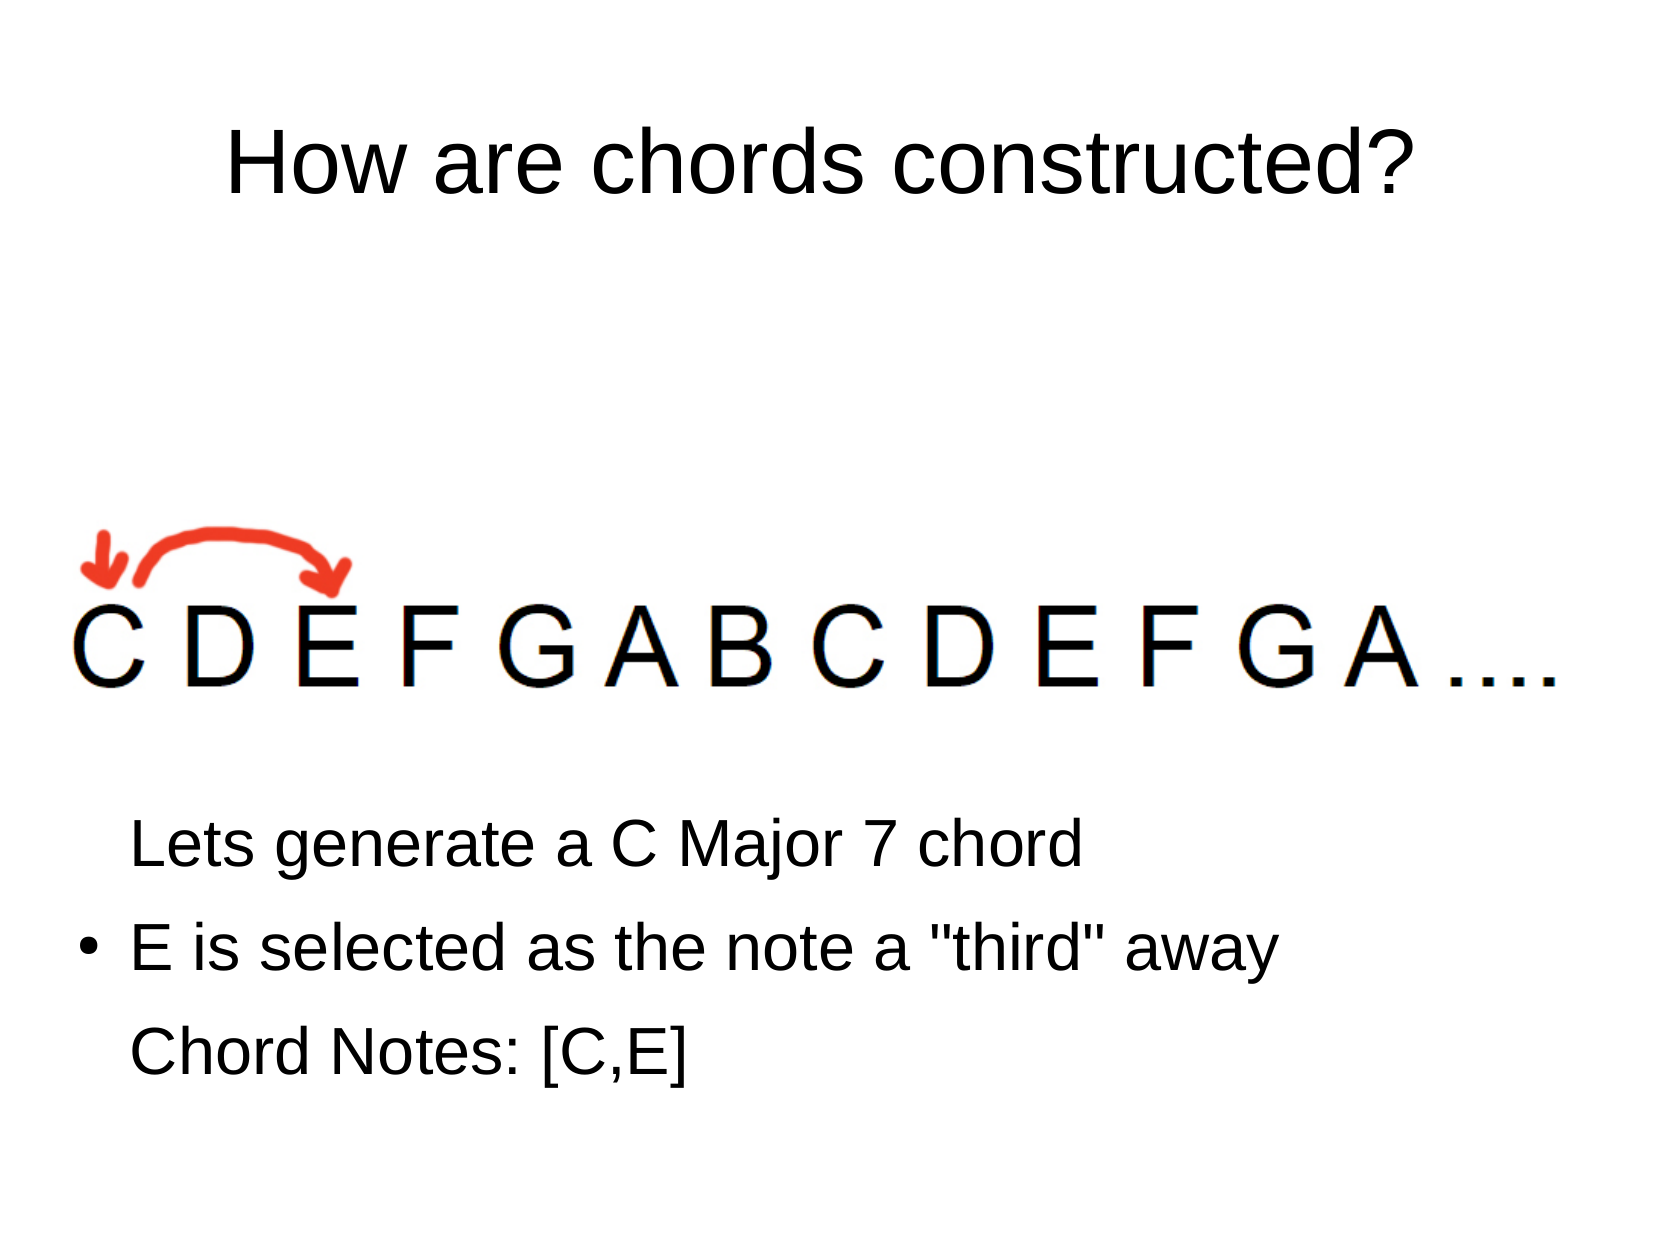

# How are chords constructed?
Lets generate a C Major 7 chord
E is selected as the note a "third" away
Chord Notes: [C,E]